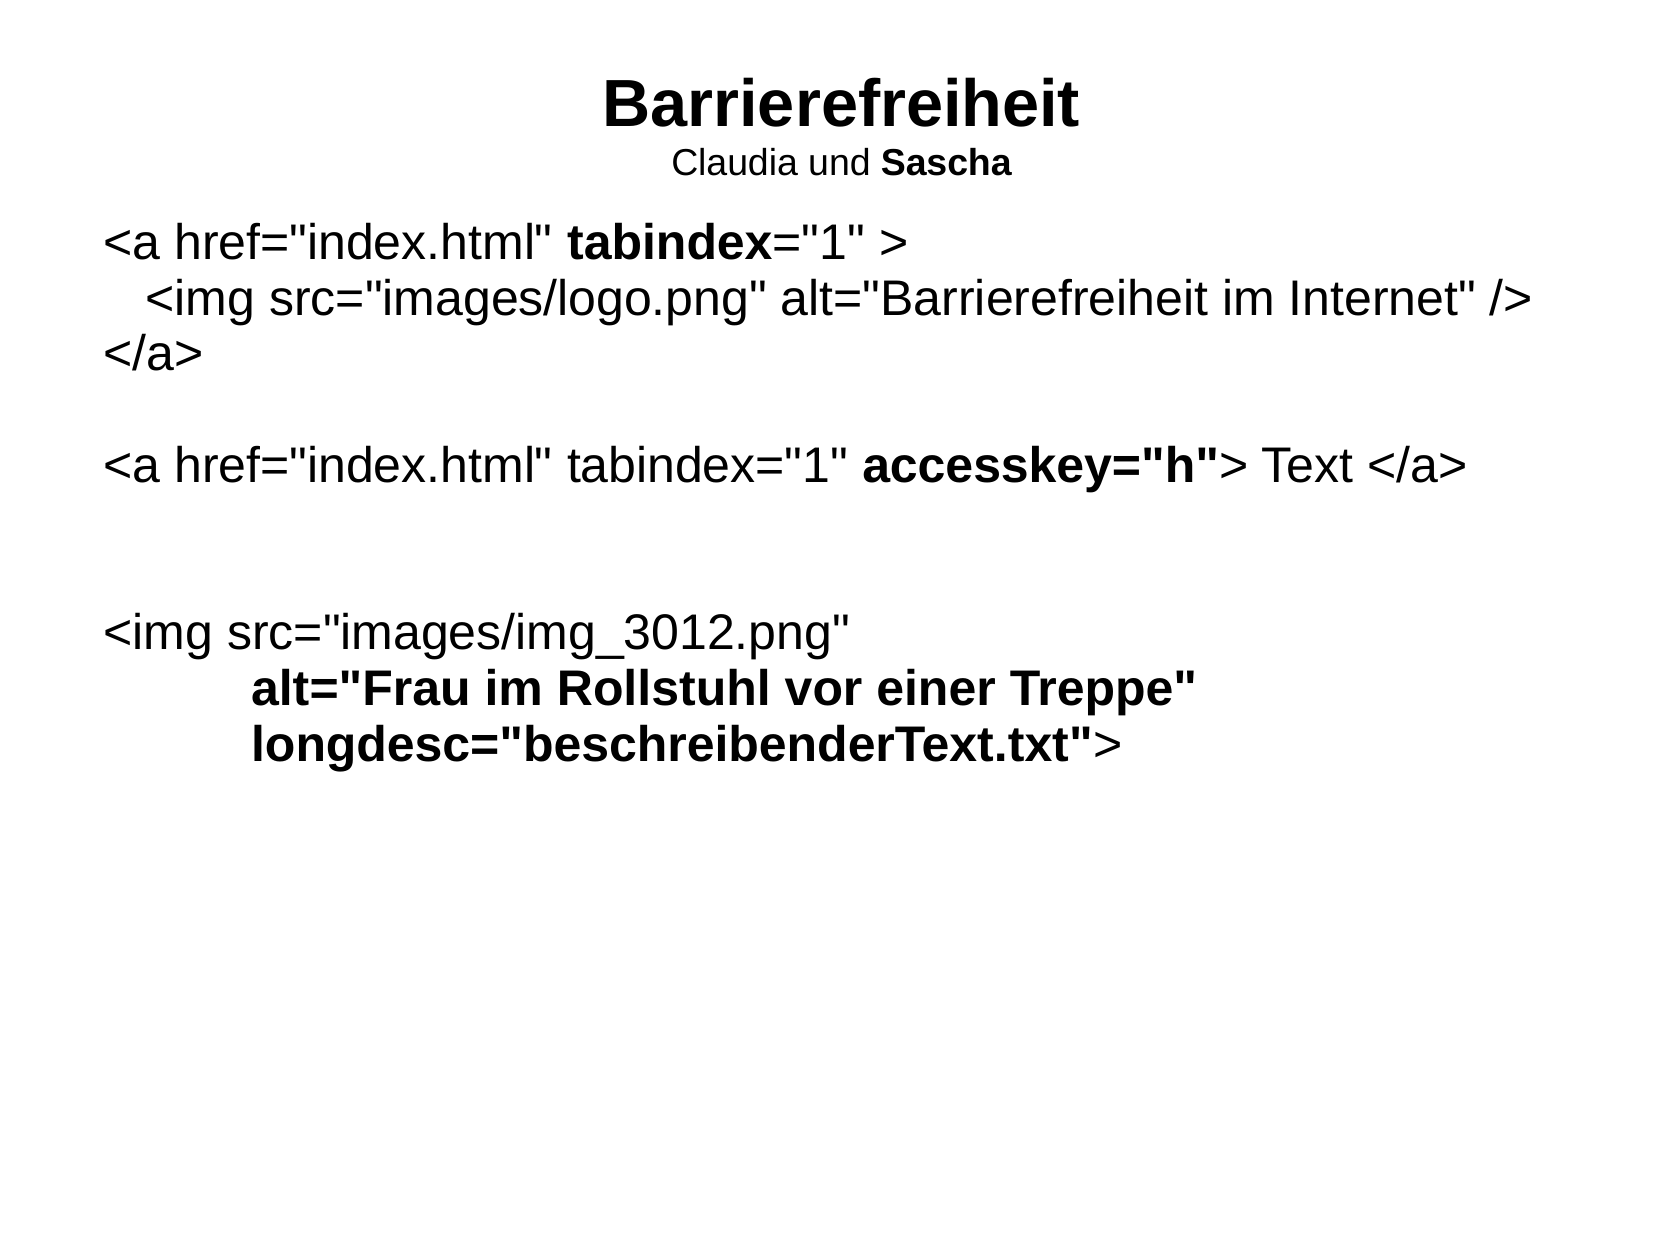

Barrierefreiheit
Claudia und Sascha
<a href="index.html" tabindex="1" >
 <img src="images/logo.png" alt="Barrierefreiheit im Internet" />
</a>
<a href="index.html" tabindex="1" accesskey="h"> Text </a>
<img src="images/img_3012.png"
		alt="Frau im Rollstuhl vor einer Treppe"
		longdesc="beschreibenderText.txt">